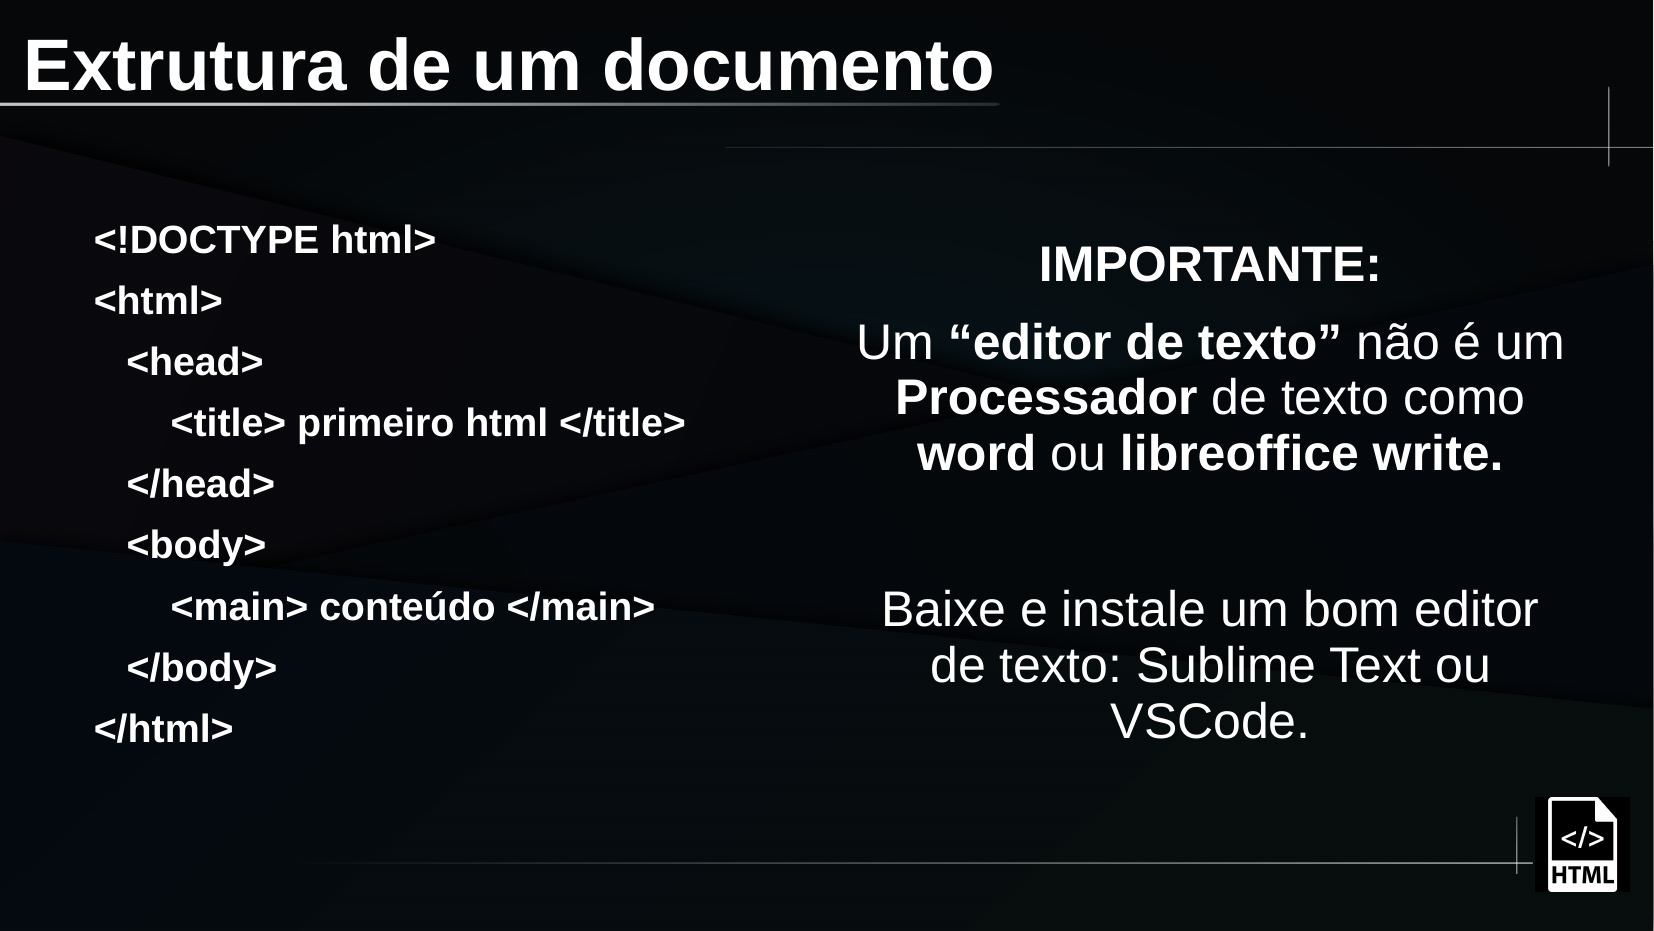

# Extrutura de um documento
 <!DOCTYPE html>
 <html>
 	<head>
 <title> primeiro html </title>
 </head>
 <body>
 <main> conteúdo </main>
 </body>
 </html>
IMPORTANTE:
Um “editor de texto” não é um Processador de texto como word ou libreoffice write.
Baixe e instale um bom editor de texto: Sublime Text ou VSCode.